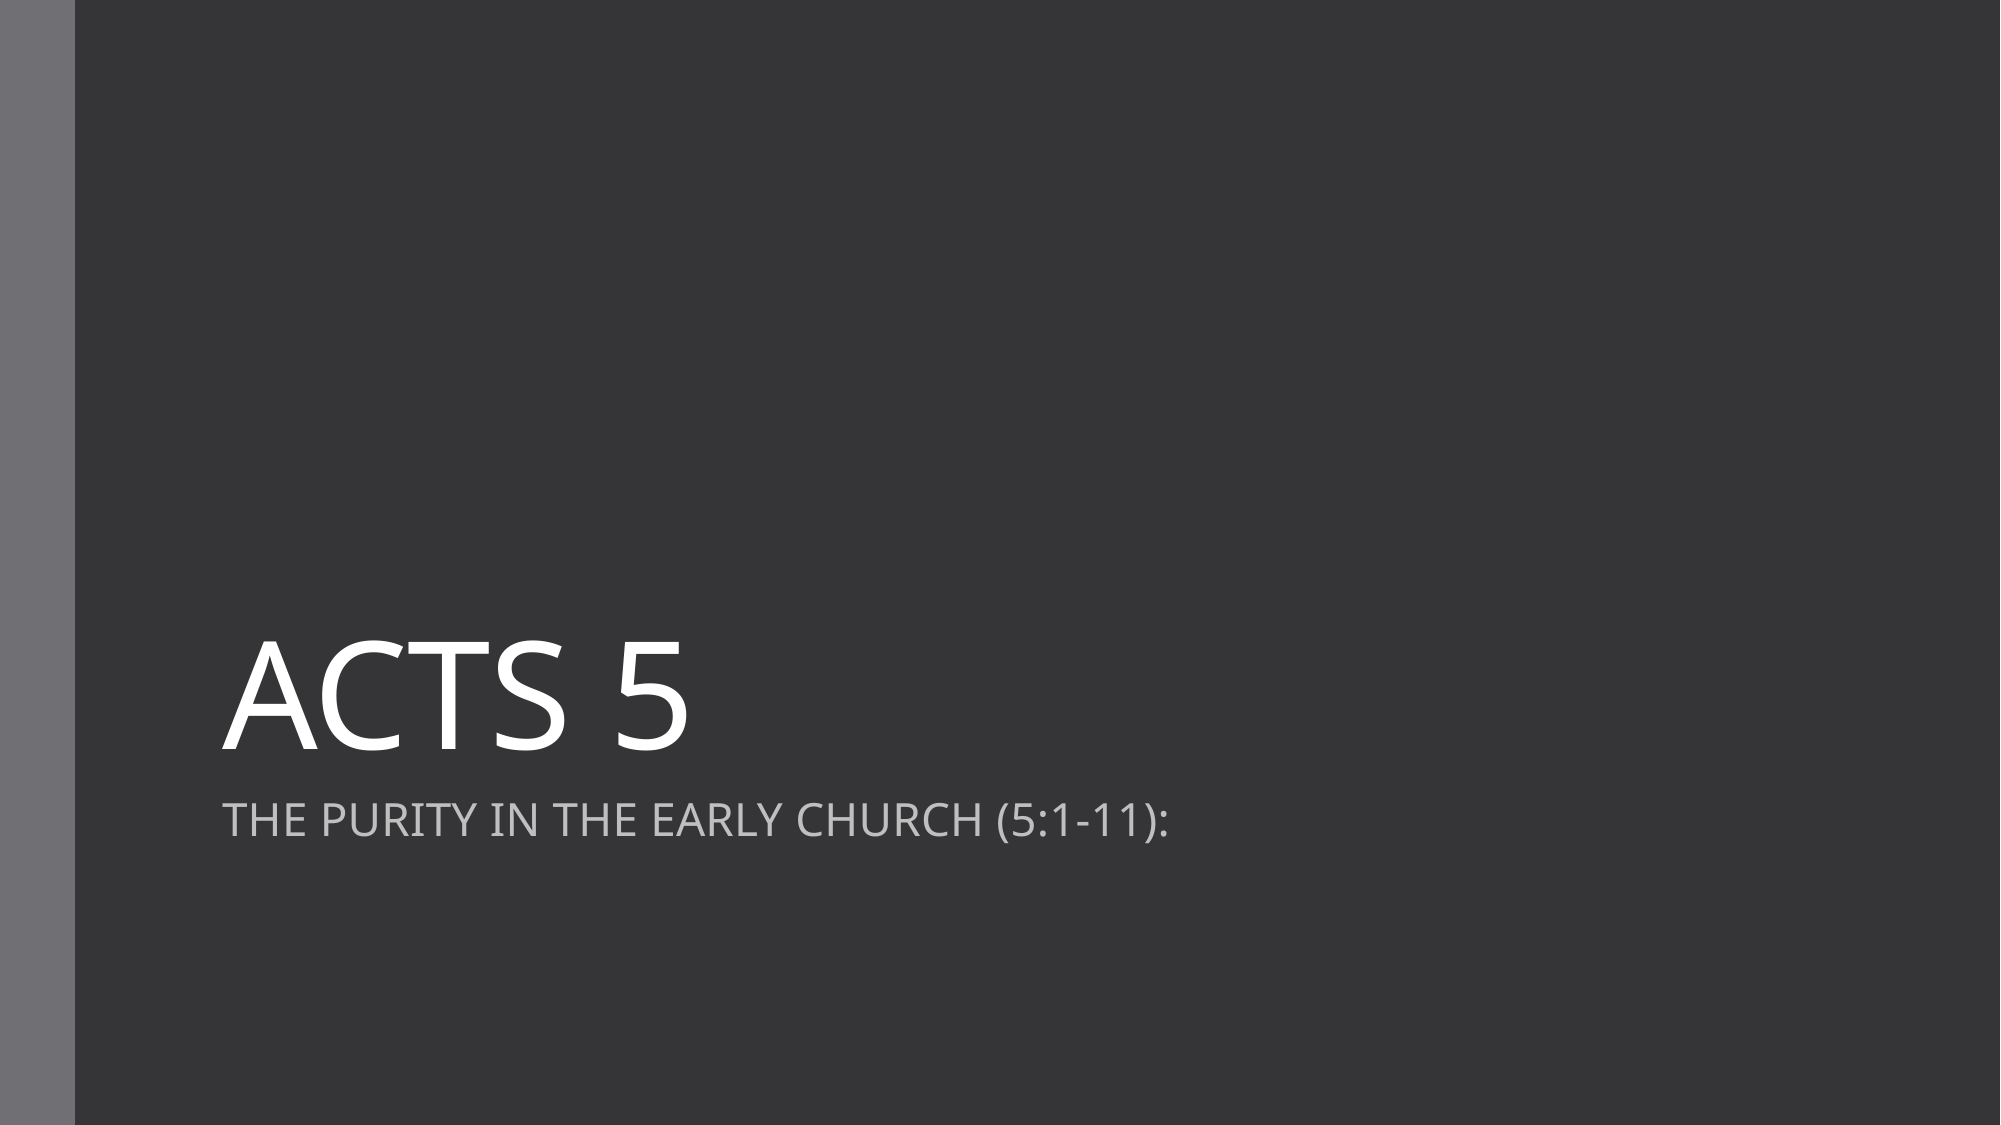

# ACTS 5
THE PURITY IN THE EARLY CHURCH (5:1-11):